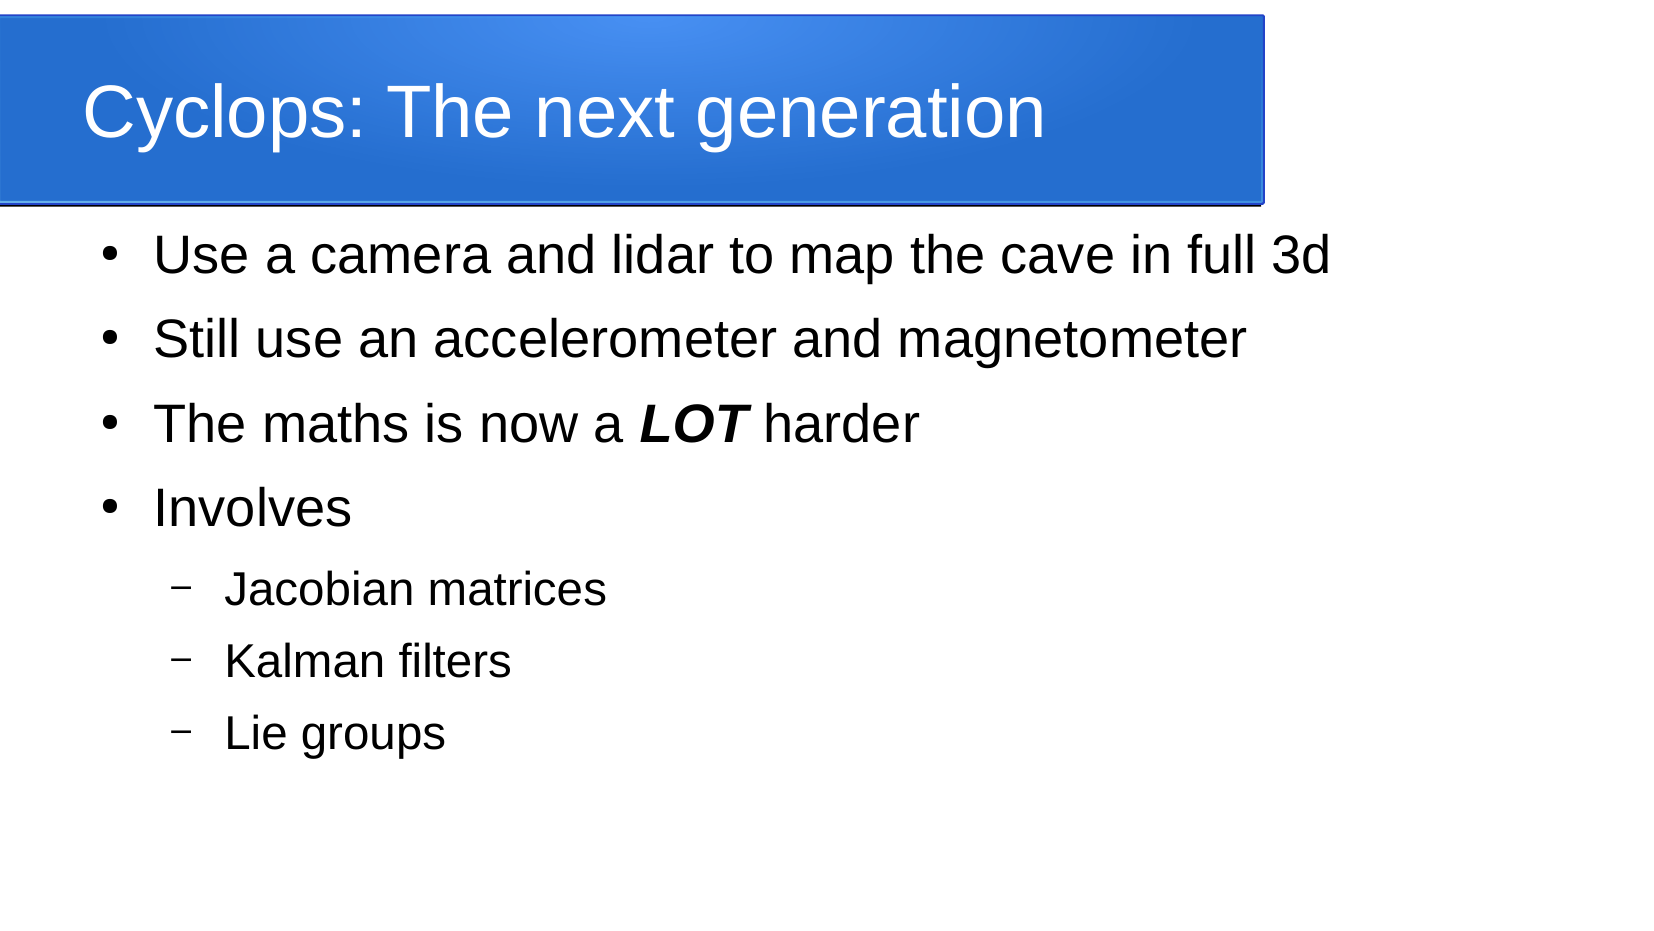

# Cyclops: The next generation
Use a camera and lidar to map the cave in full 3d
Still use an accelerometer and magnetometer
The maths is now a LOT harder
Involves
Jacobian matrices
Kalman filters
Lie groups